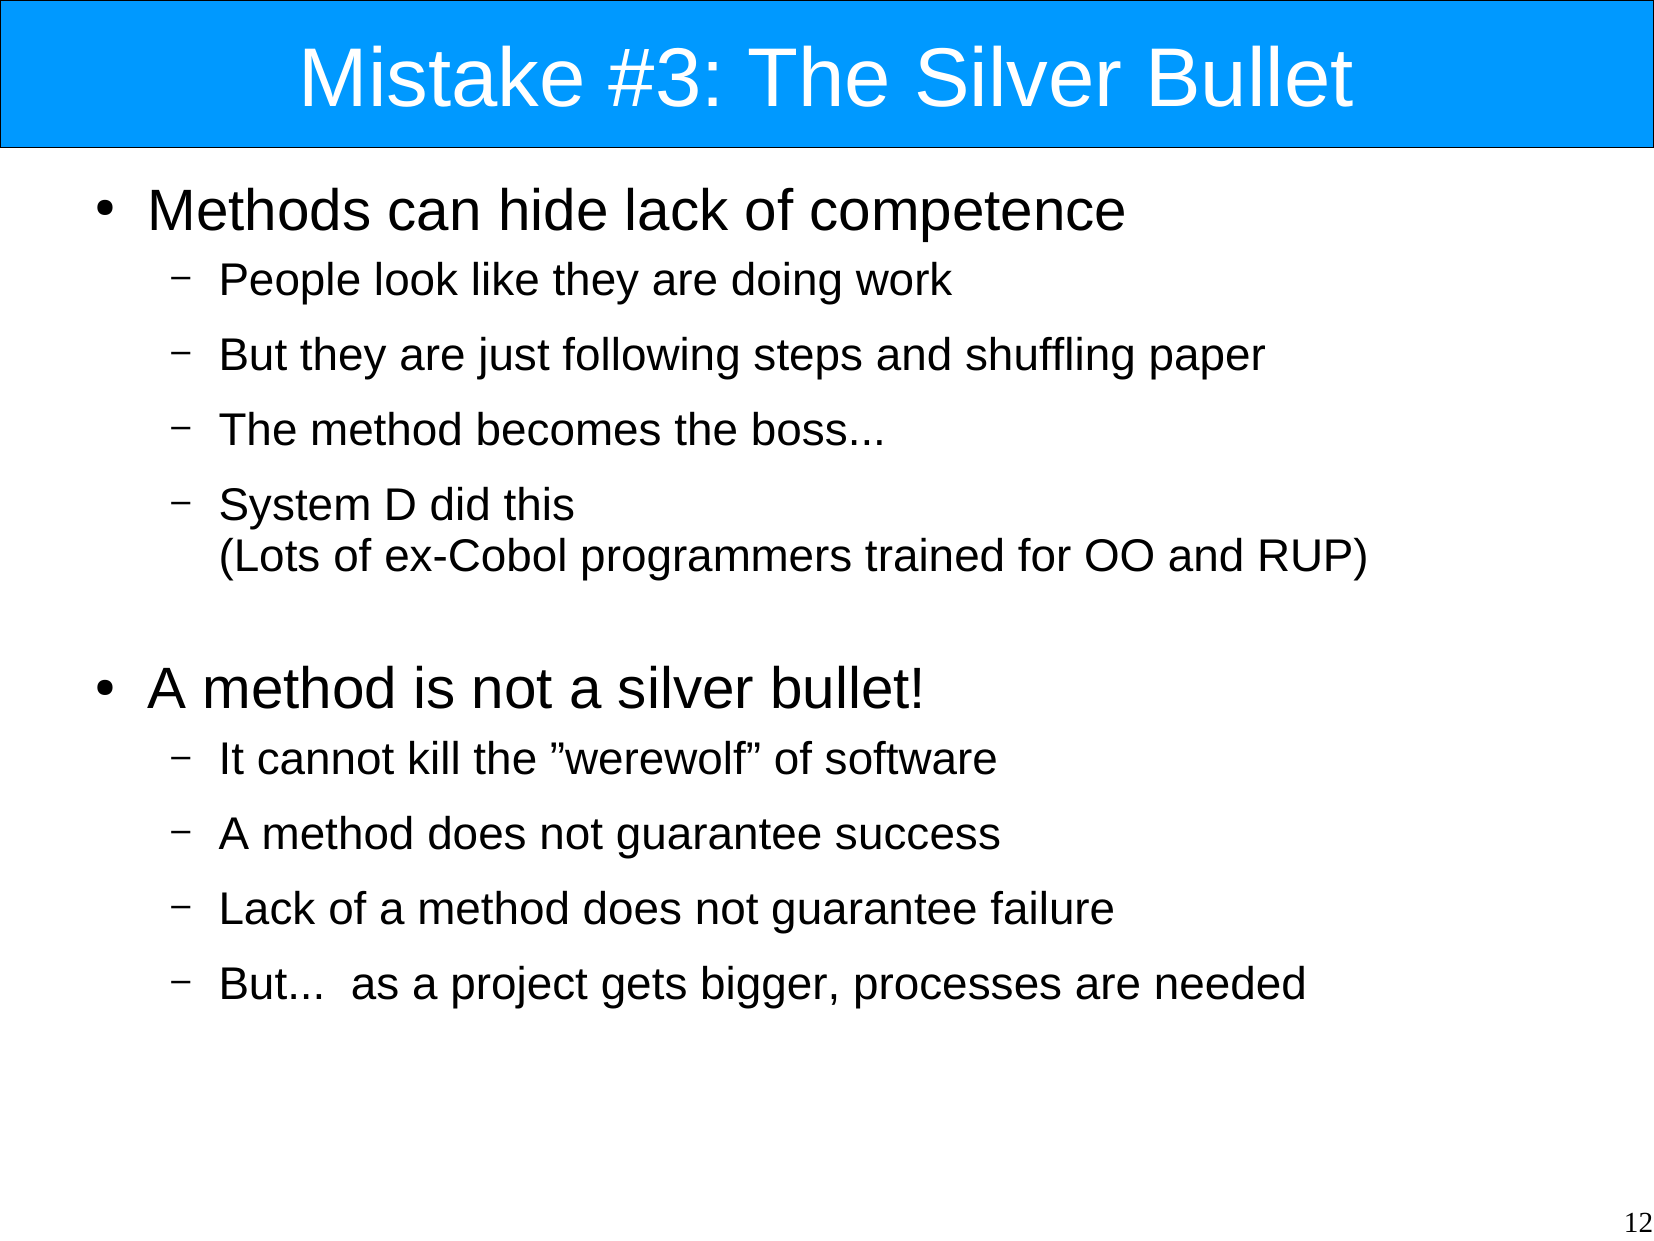

# Mistake #3: The Silver Bullet
Methods can hide lack of competence
People look like they are doing work
But they are just following steps and shuffling paper
The method becomes the boss...
System D did this
(Lots of ex-Cobol programmers trained for OO and RUP)
A method is not a silver bullet!
It cannot kill the ”werewolf” of software
A method does not guarantee success
Lack of a method does not guarantee failure
But... as a project gets bigger, processes are needed
12